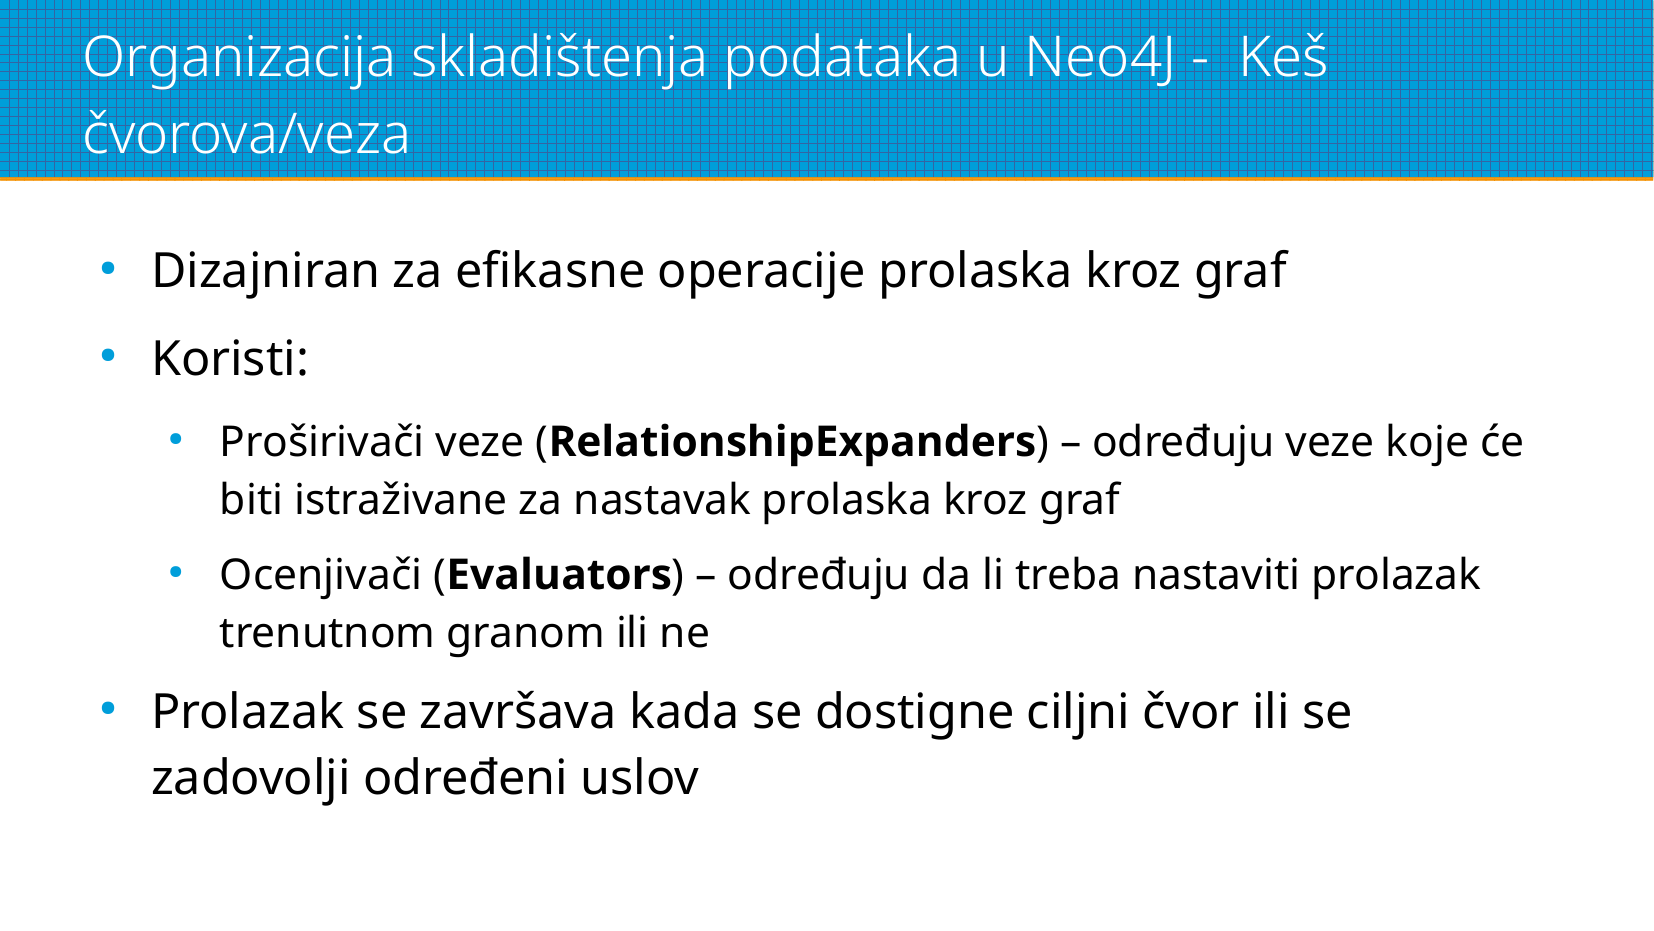

# Organizacija skladištenja podataka u Neo4J - Keš čvorova/veza
Dizajniran za efikasne operacije prolaska kroz graf
Koristi:
Proširivači veze (RelationshipExpanders) – određuju veze koje će biti istraživane za nastavak prolaska kroz graf
Ocenjivači (Evaluators) – određuju da li treba nastaviti prolazak trenutnom granom ili ne
Prolazak se završava kada se dostigne ciljni čvor ili se zadovolji određeni uslov